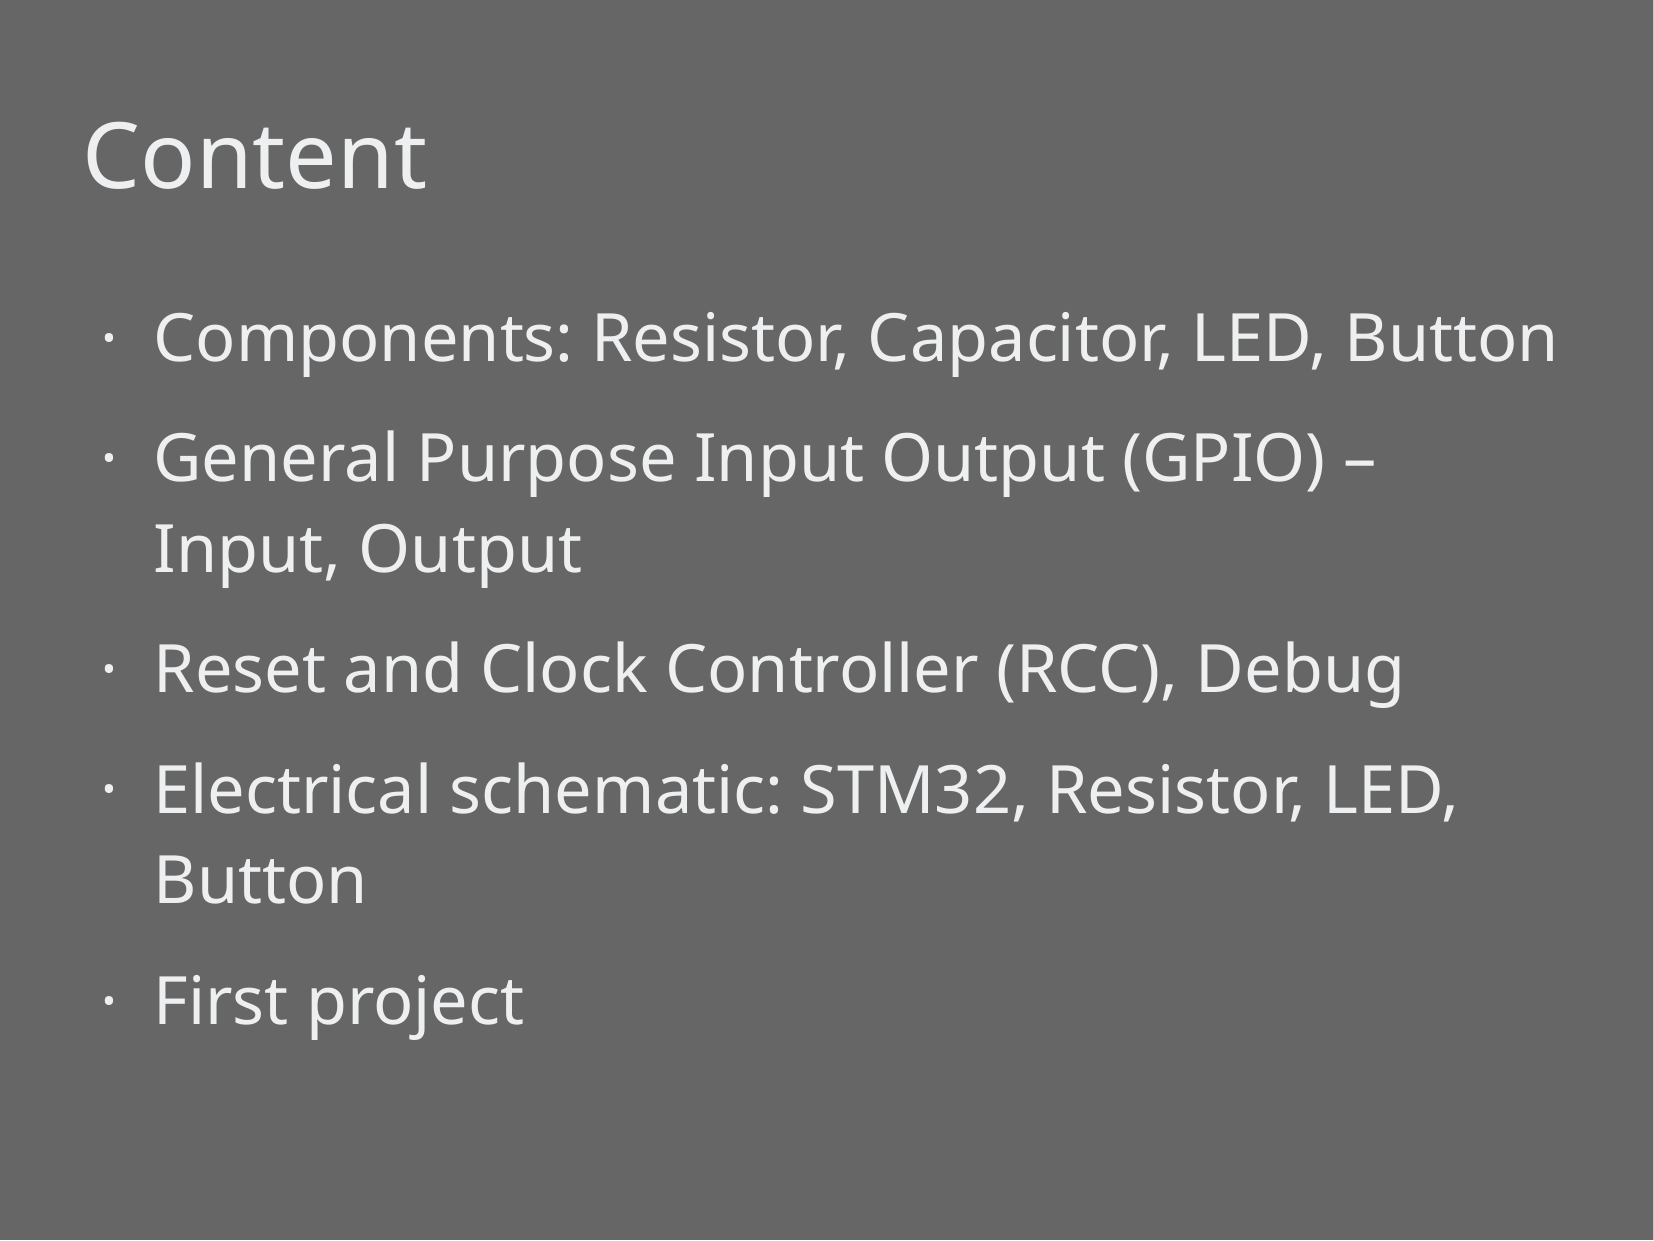

# Content
Components: Resistor, Capacitor, LED, Button
General Purpose Input Output (GPIO) – Input, Output
Reset and Clock Controller (RCC), Debug
Electrical schematic: STM32, Resistor, LED, Button
First project